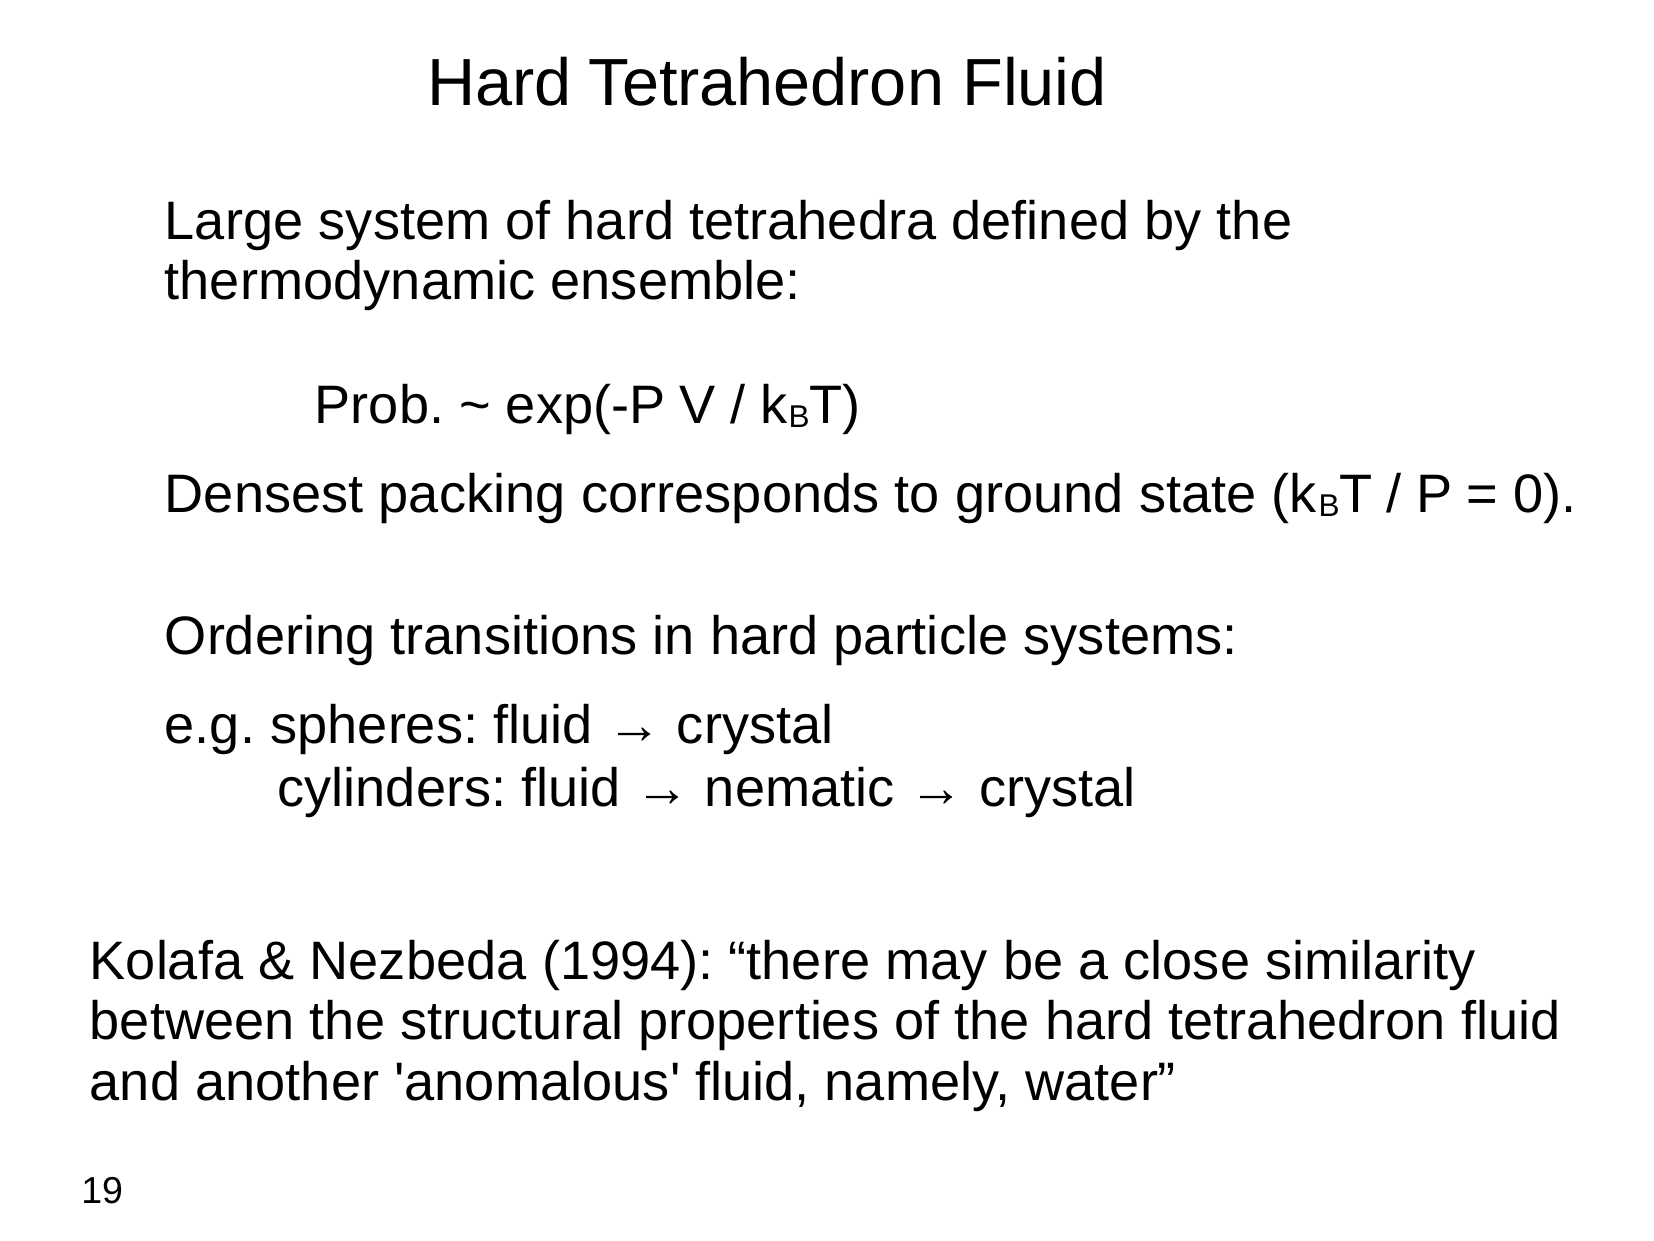

Hard Tetrahedron Fluid
Large system of hard tetrahedra defined by the thermodynamic ensemble:
Prob. ~ exp(-P V / kBT)
Densest packing corresponds to ground state (kBT / P = 0).
Ordering transitions in hard particle systems:
e.g. spheres: fluid → crystal
cylinders: fluid → nematic → crystal
Kolafa & Nezbeda (1994): “there may be a close similarity between the structural properties of the hard tetrahedron fluid and another 'anomalous' fluid, namely, water”
19